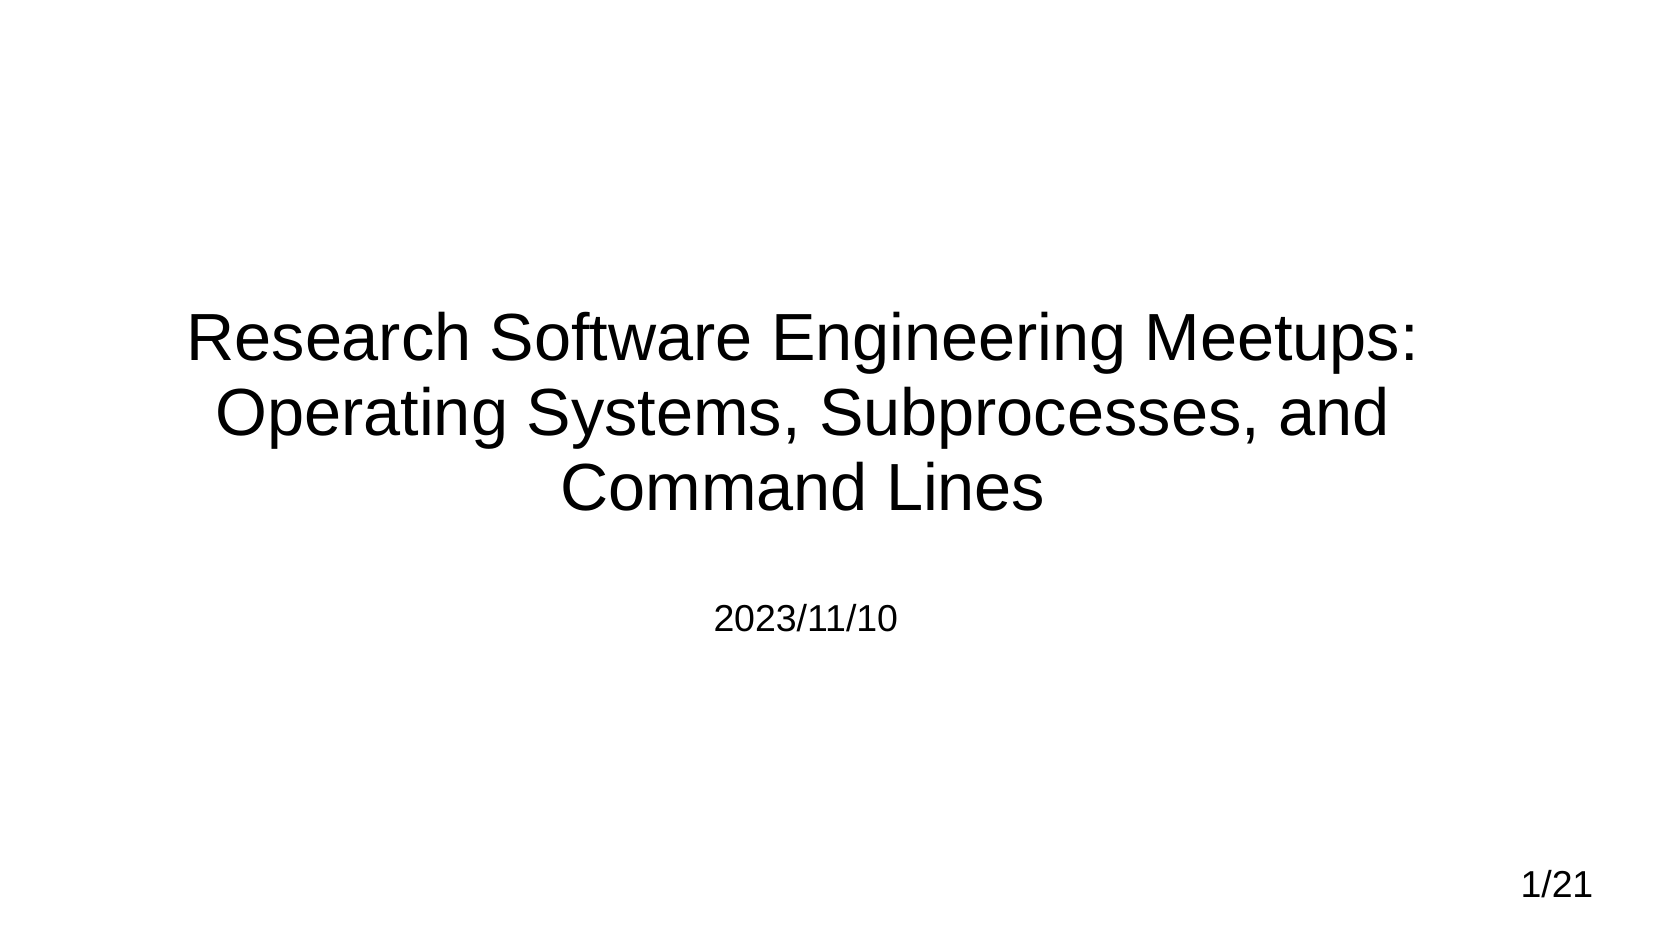

# Research Software Engineering Meetups:
Operating Systems, Subprocesses, and Command Lines
2023/11/10